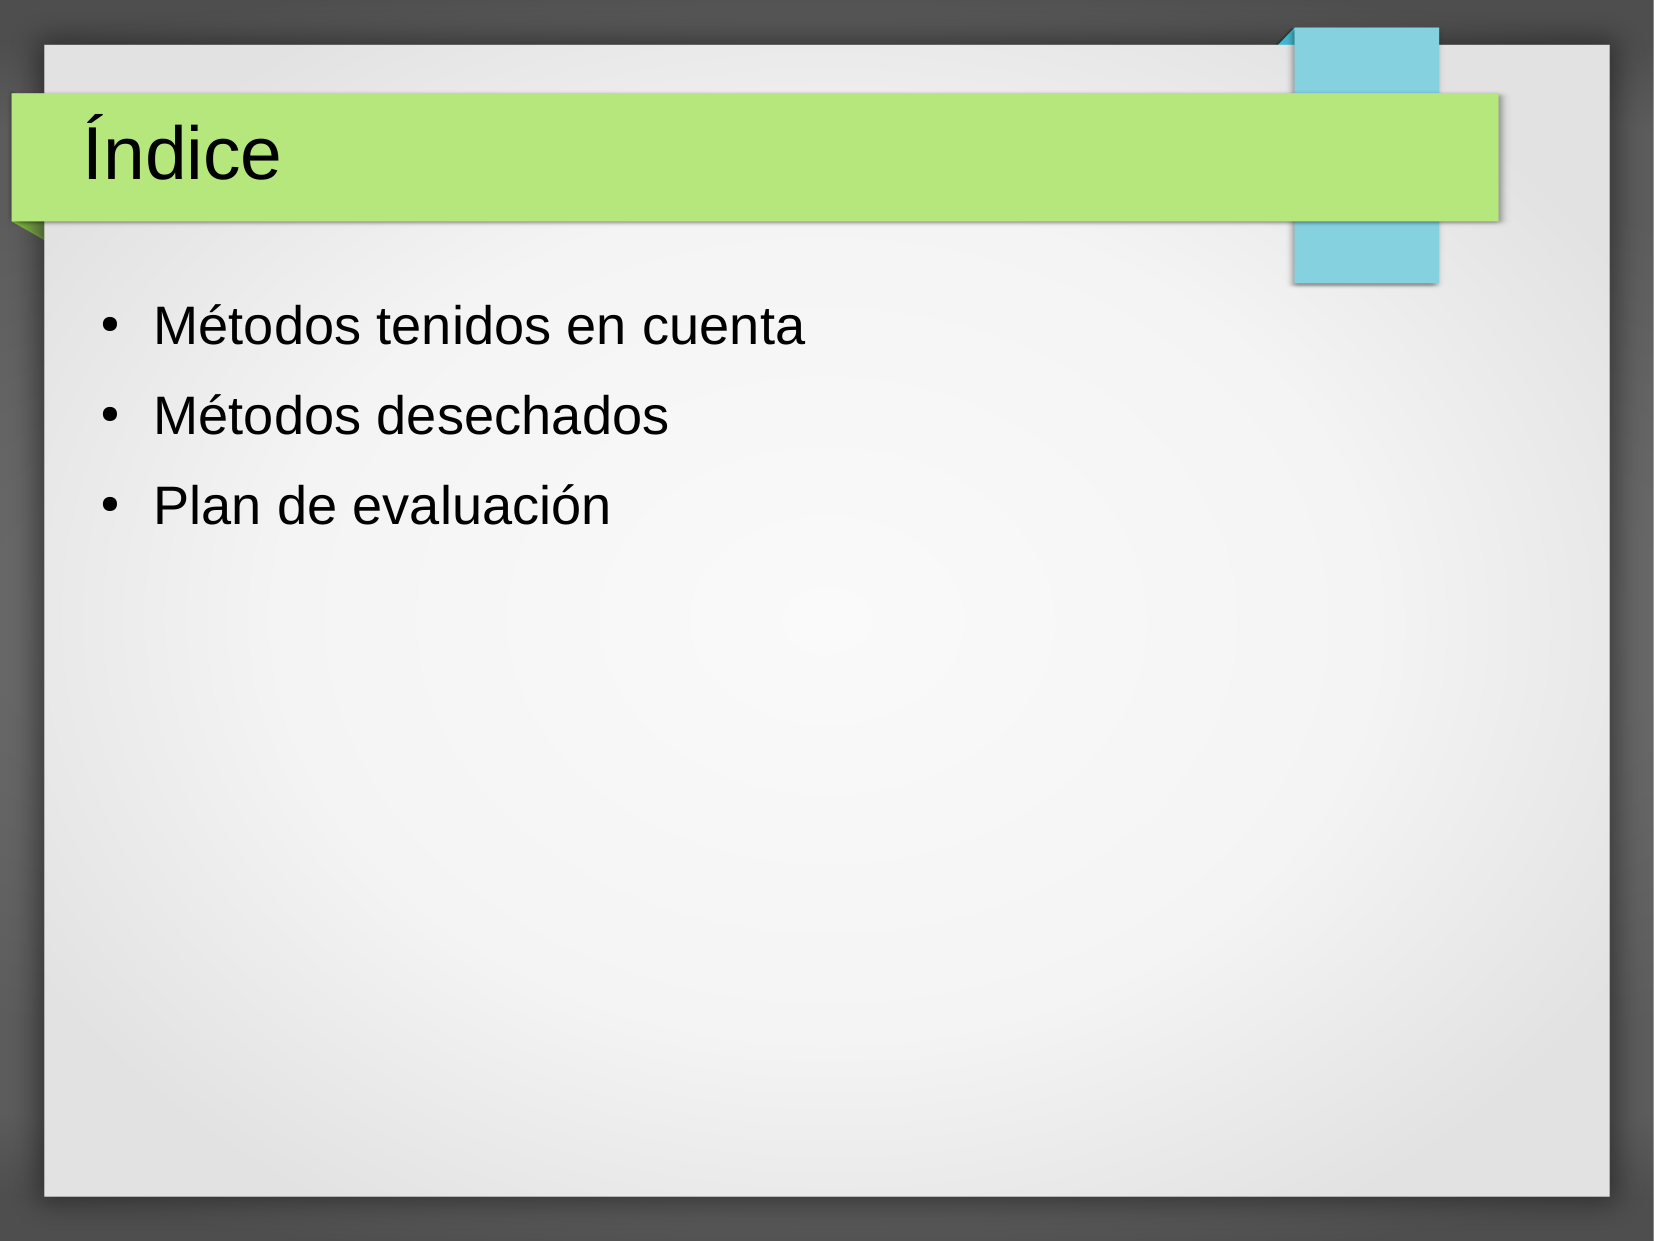

# Índice
Métodos tenidos en cuenta
Métodos desechados
Plan de evaluación